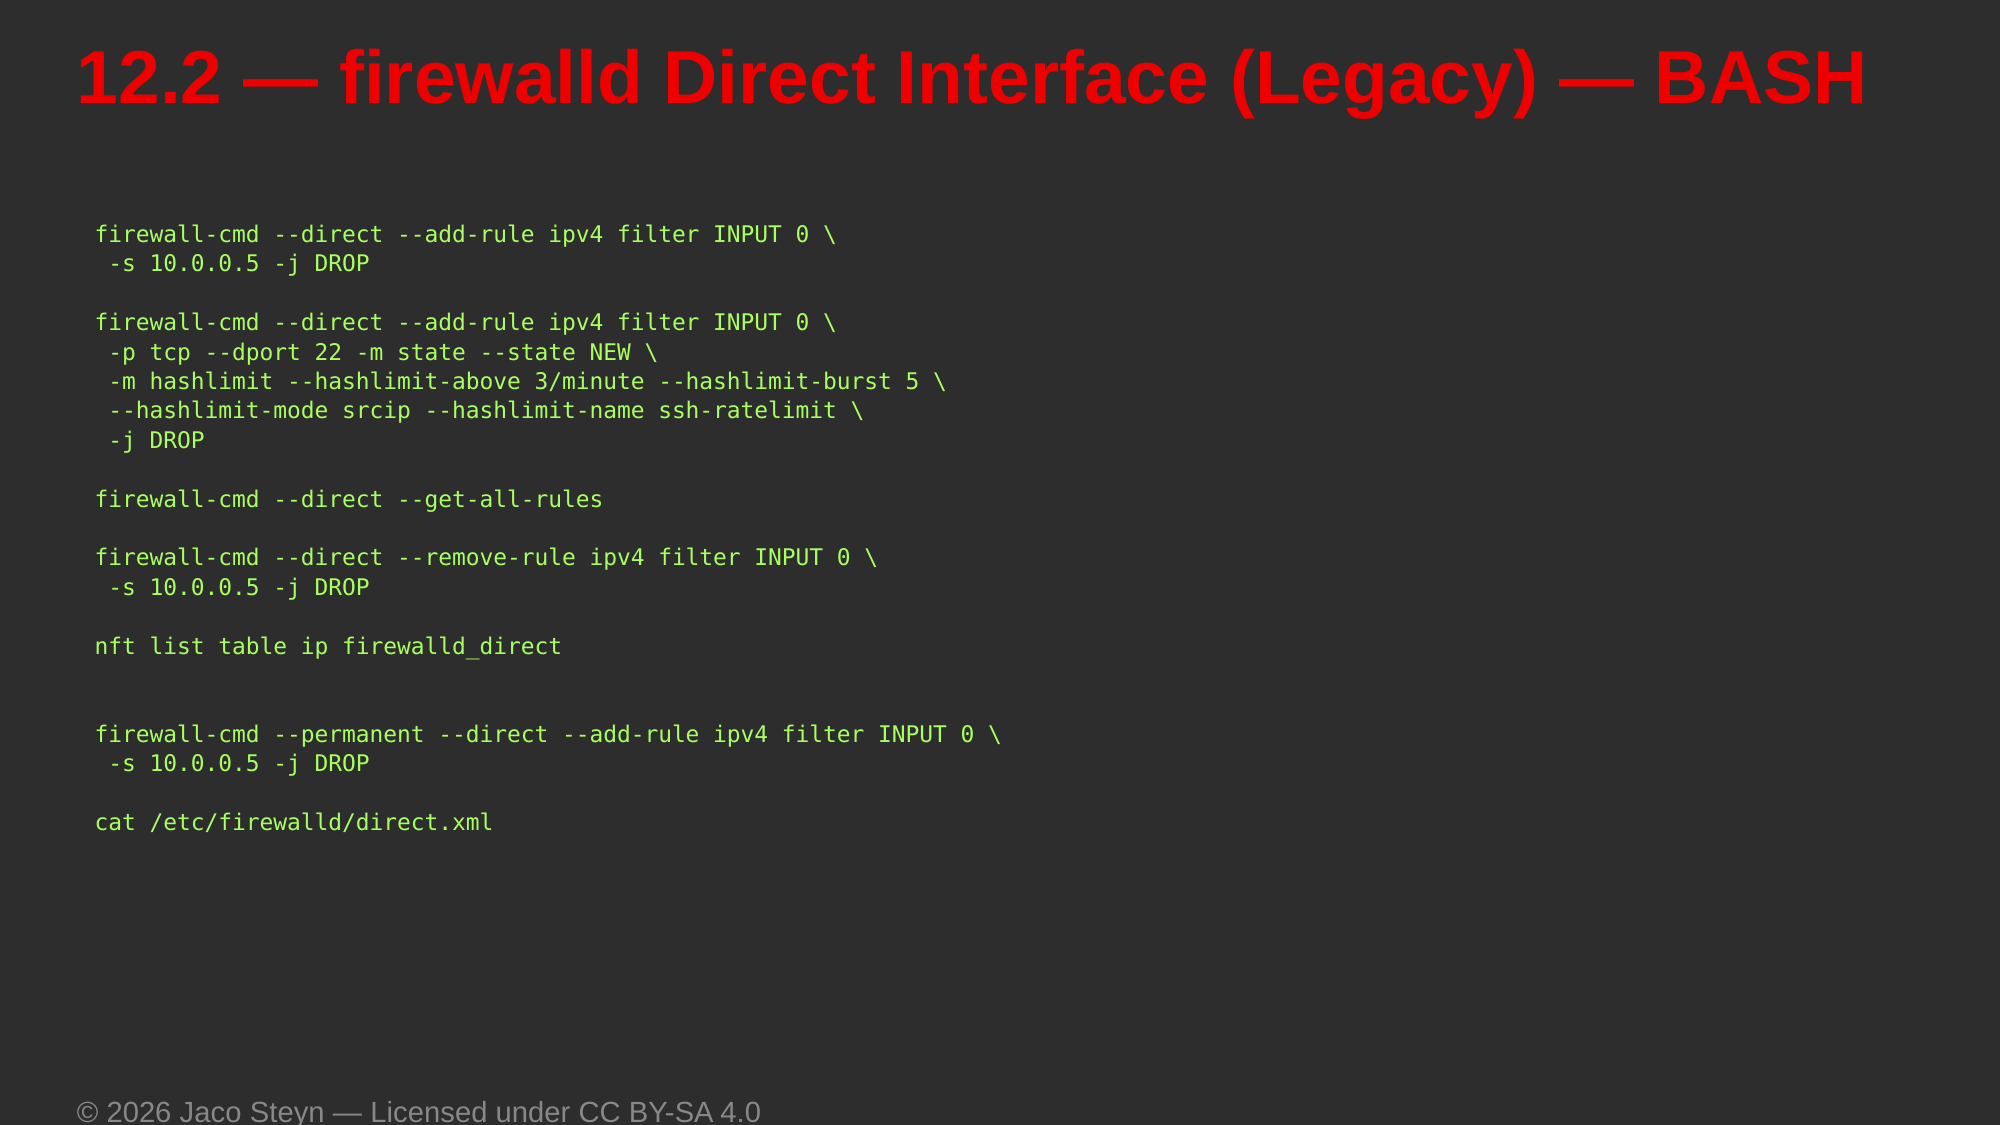

12.2 — firewalld Direct Interface (Legacy) — BASH
firewall-cmd --direct --add-rule ipv4 filter INPUT 0 \
 -s 10.0.0.5 -j DROP
firewall-cmd --direct --add-rule ipv4 filter INPUT 0 \
 -p tcp --dport 22 -m state --state NEW \
 -m hashlimit --hashlimit-above 3/minute --hashlimit-burst 5 \
 --hashlimit-mode srcip --hashlimit-name ssh-ratelimit \
 -j DROP
firewall-cmd --direct --get-all-rules
firewall-cmd --direct --remove-rule ipv4 filter INPUT 0 \
 -s 10.0.0.5 -j DROP
nft list table ip firewalld_direct
firewall-cmd --permanent --direct --add-rule ipv4 filter INPUT 0 \
 -s 10.0.0.5 -j DROP
cat /etc/firewalld/direct.xml
© 2026 Jaco Steyn — Licensed under CC BY-SA 4.0